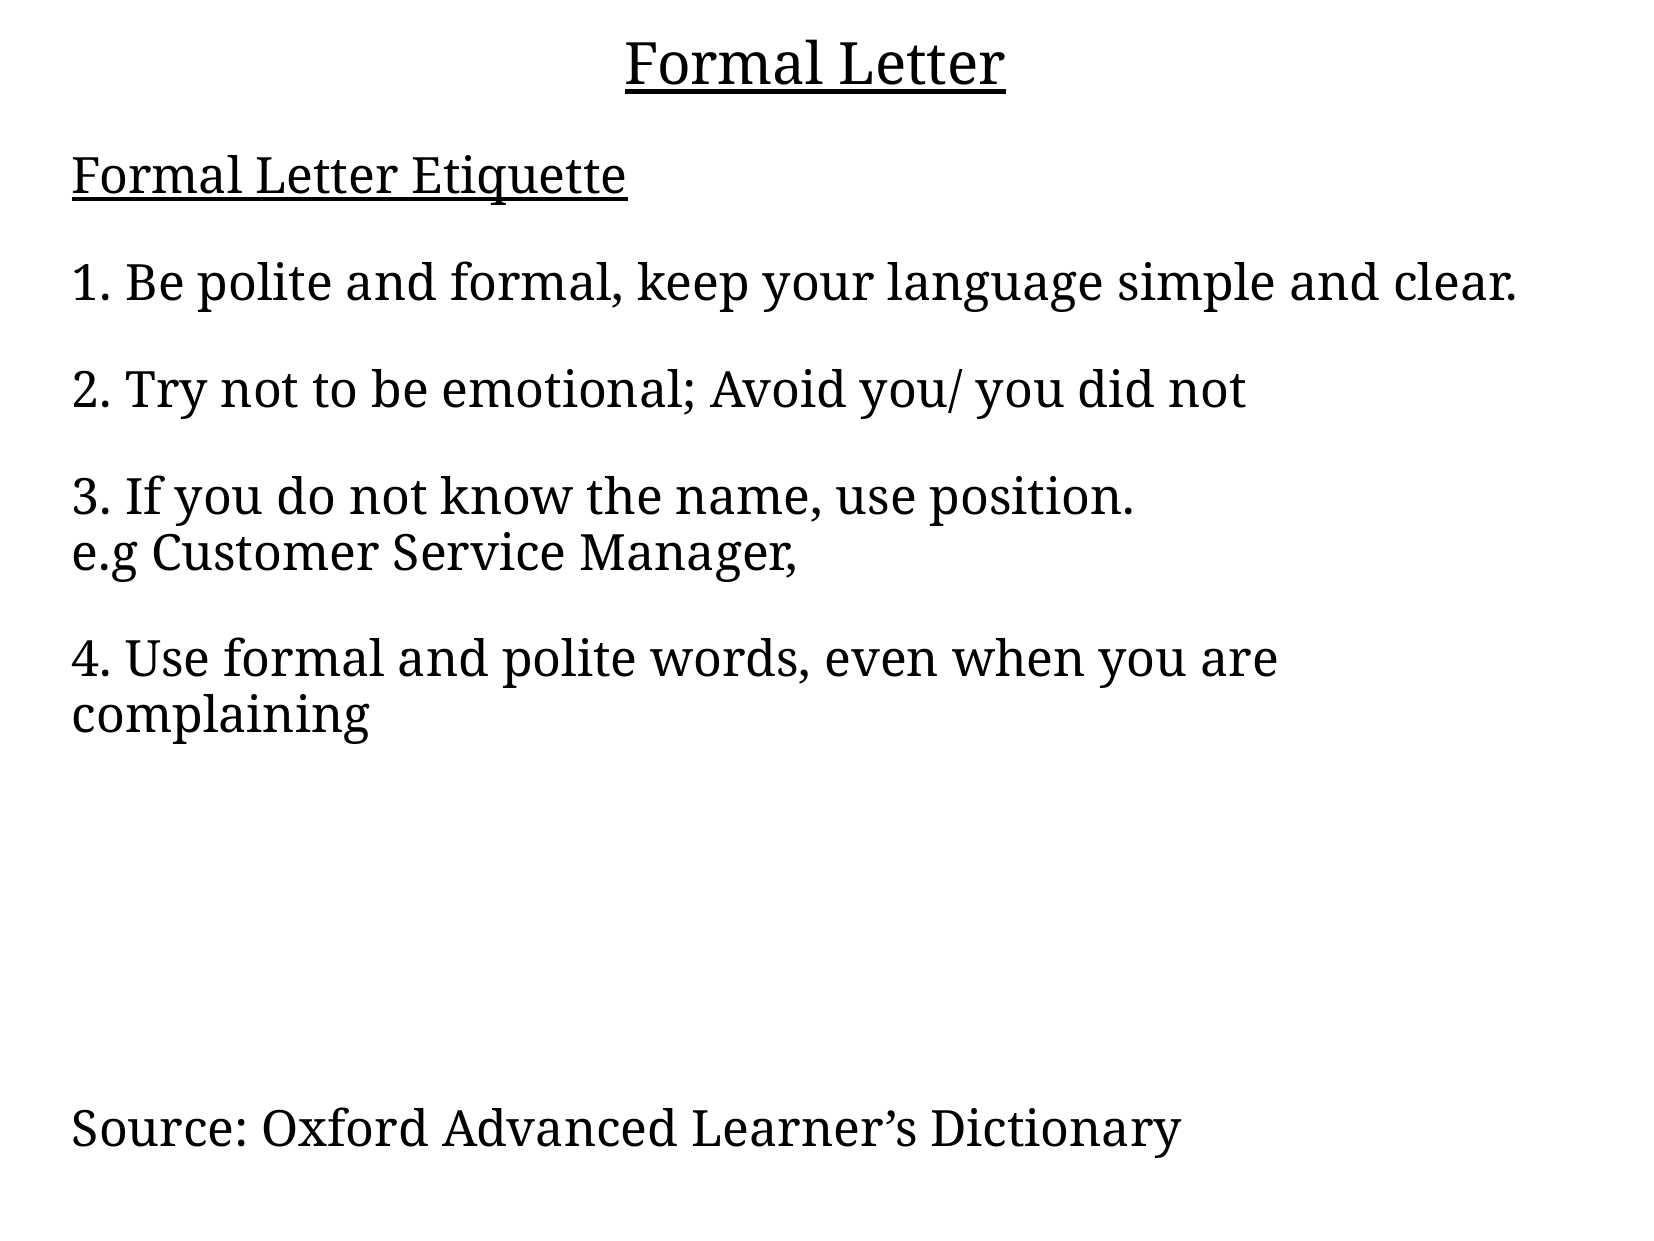

Formal Letter
Formal Letter Etiquette
1. Be polite and formal, keep your language simple and clear.
2. Try not to be emotional; Avoid you/ you did not
3. If you do not know the name, use position.
e.g Customer Service Manager,
4. Use formal and polite words, even when you are complaining
Source: Oxford Advanced Learner’s Dictionary